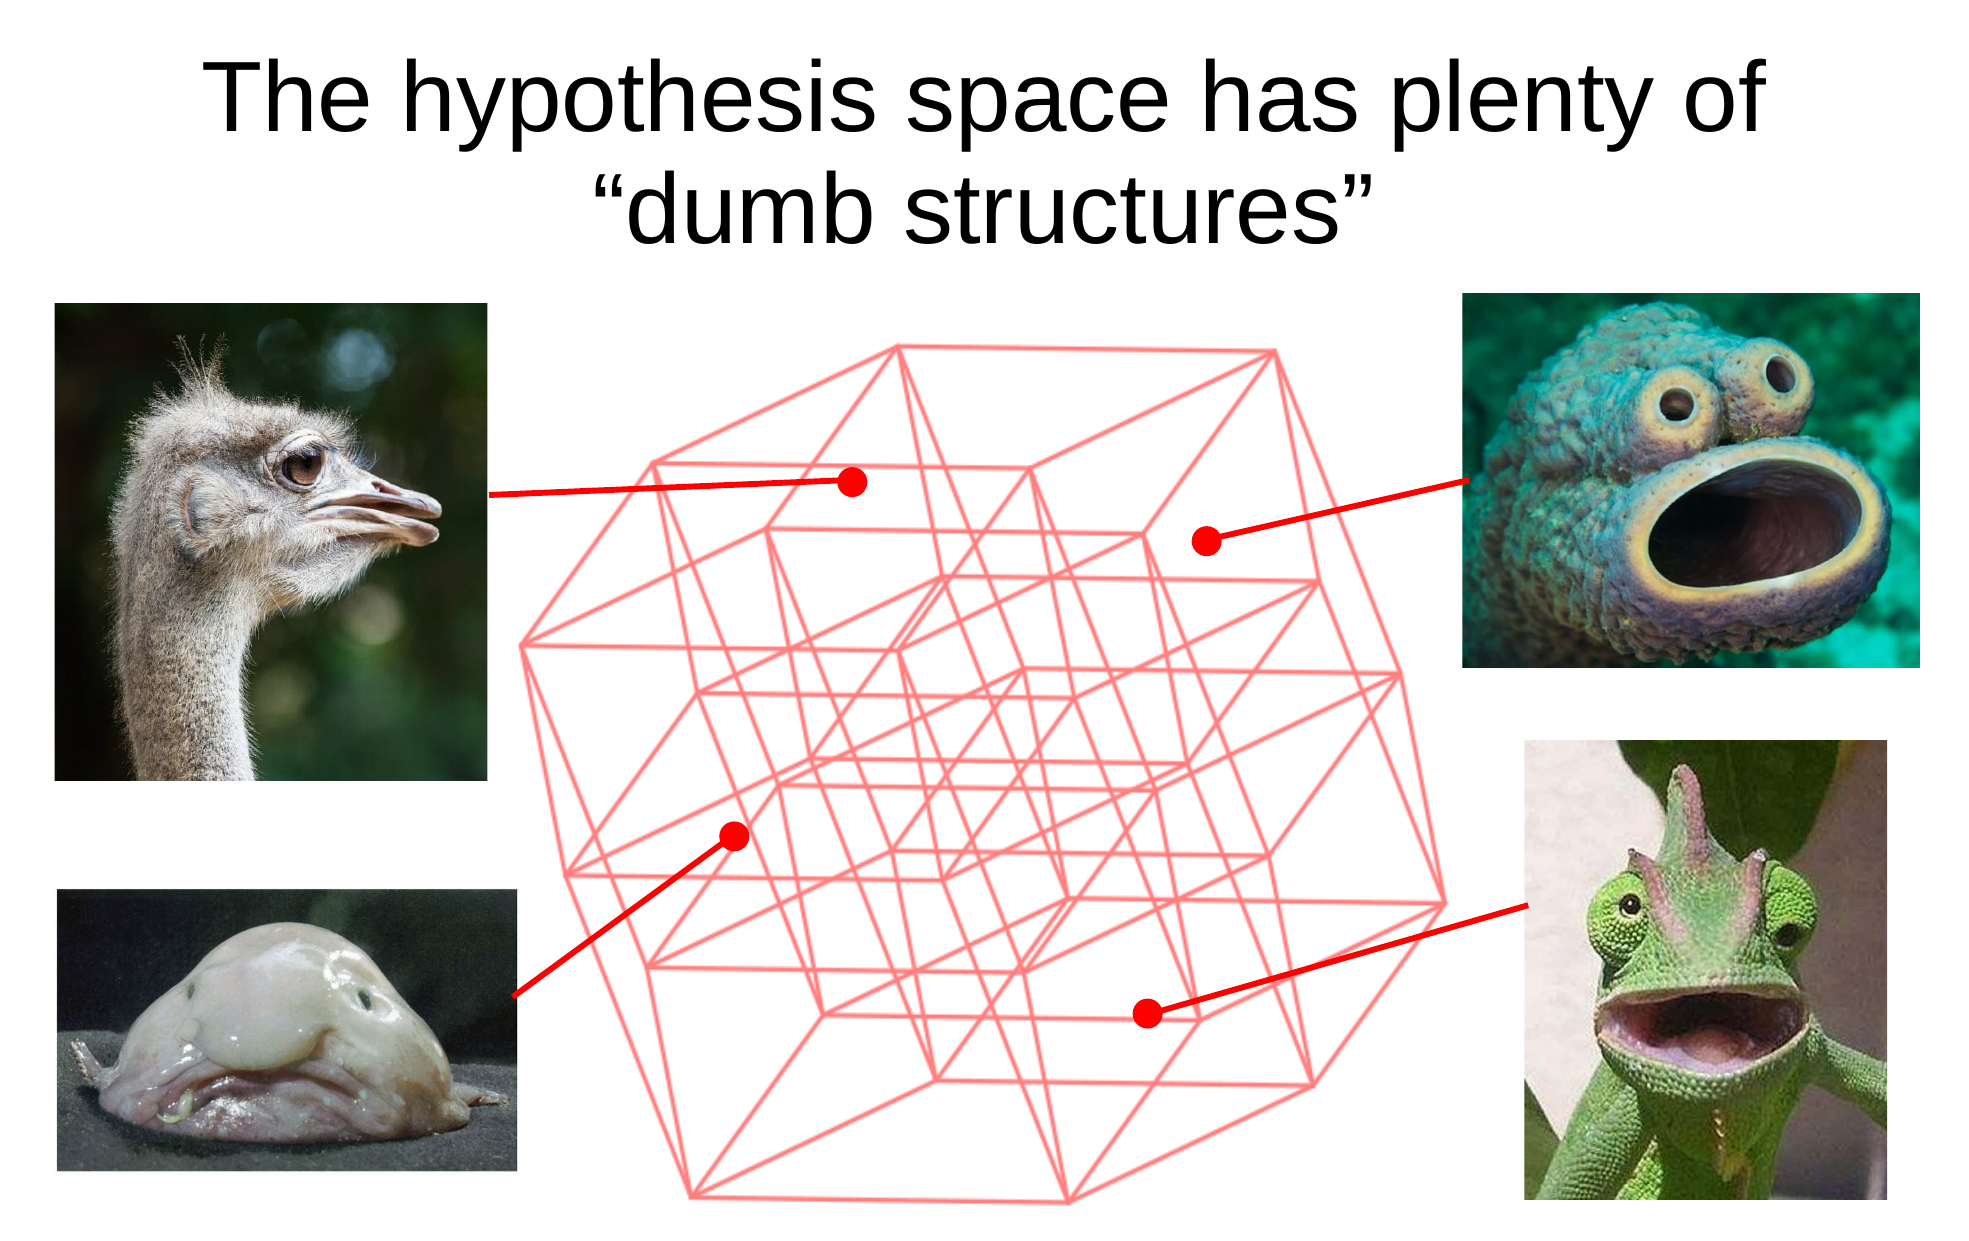

# The hypothesis space has plenty of “dumb structures”